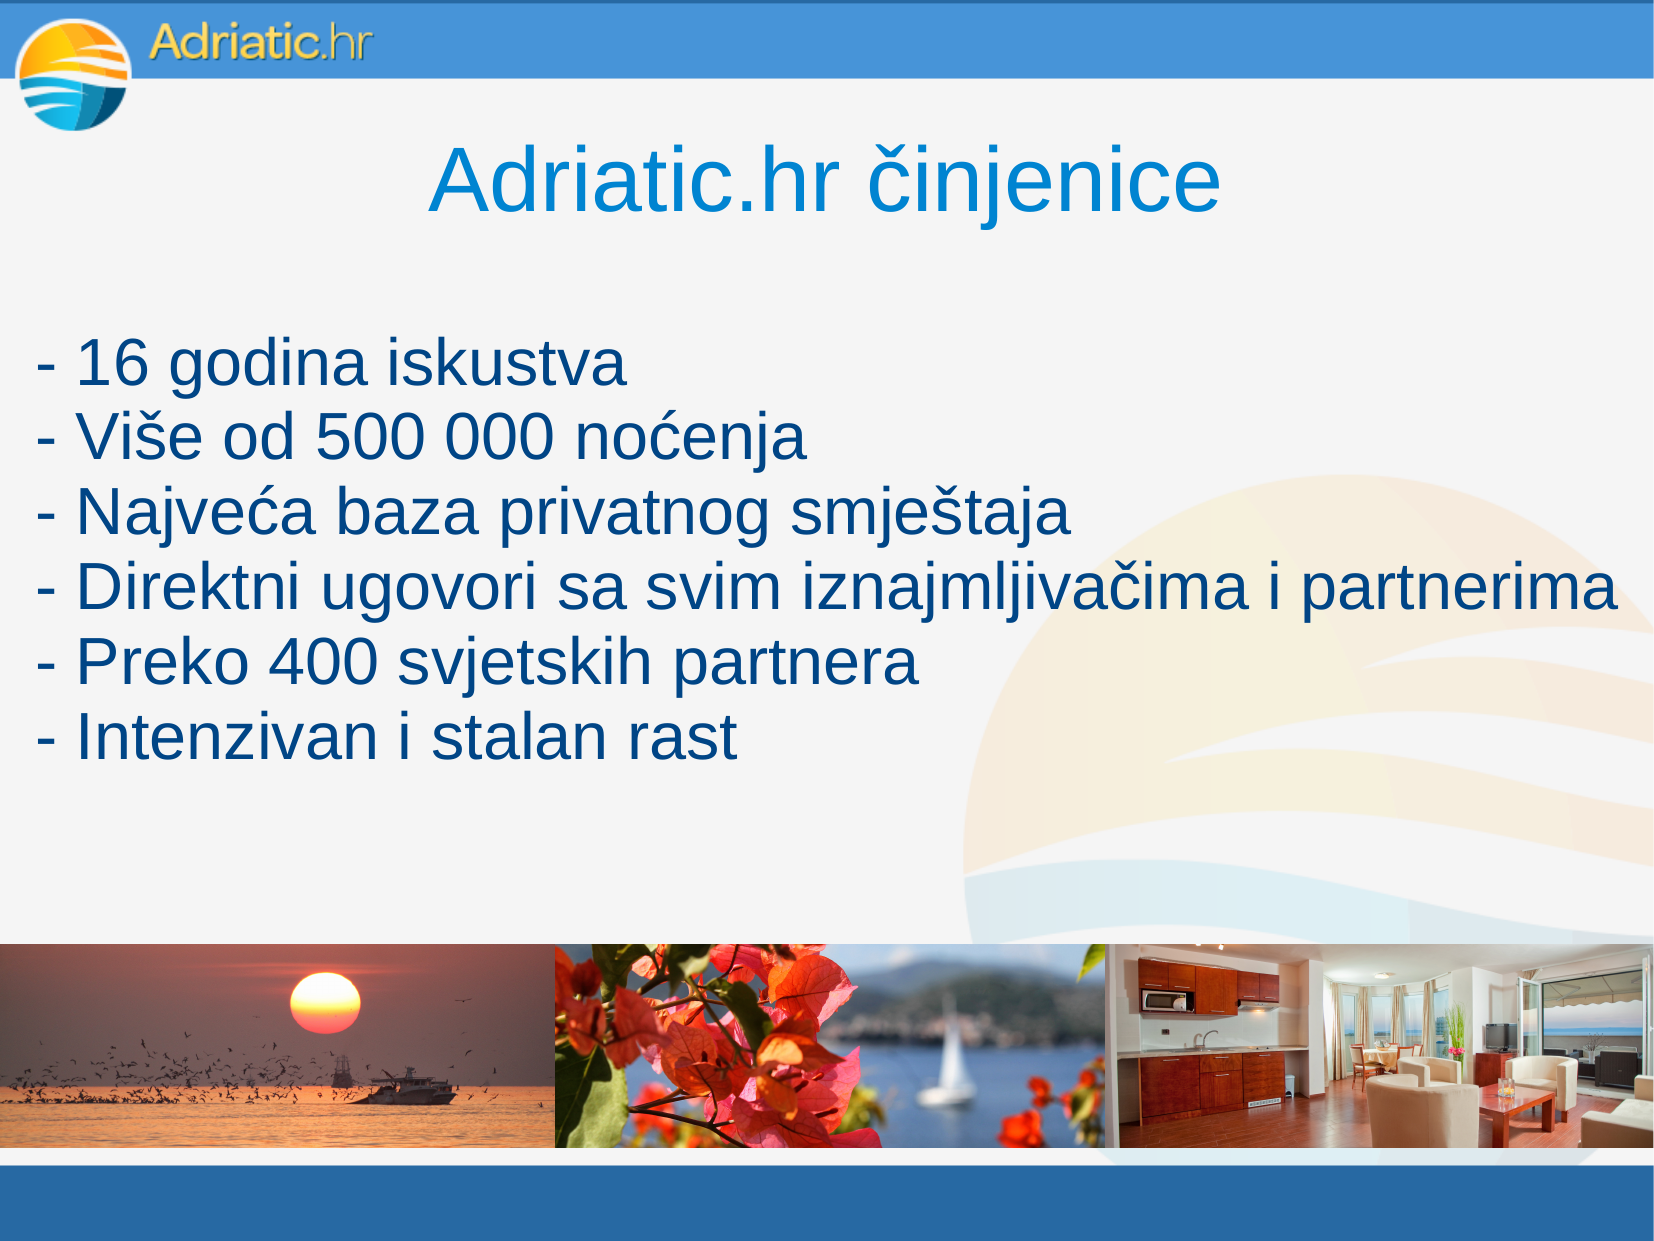

# Adriatic.hr činjenice
- 16 godina iskustva
- Više od 500 000 noćenja
- Najveća baza privatnog smještaja
- Direktni ugovori sa svim iznajmljivačima i partnerima
- Preko 400 svjetskih partnera
- Intenzivan i stalan rast